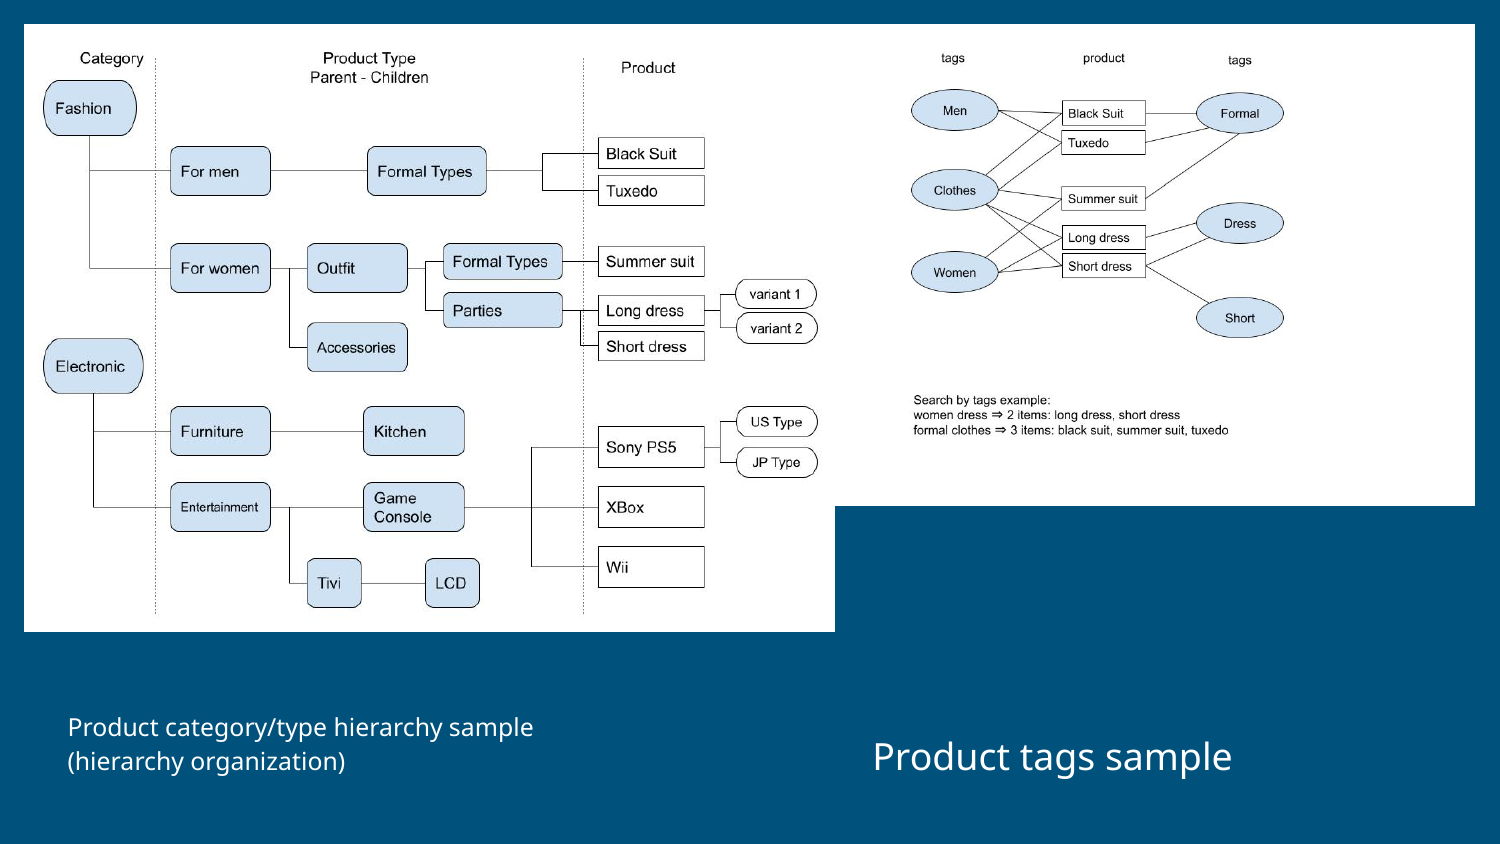

# Product category/type hierarchy sample (hierarchy organization)
Product tags sample